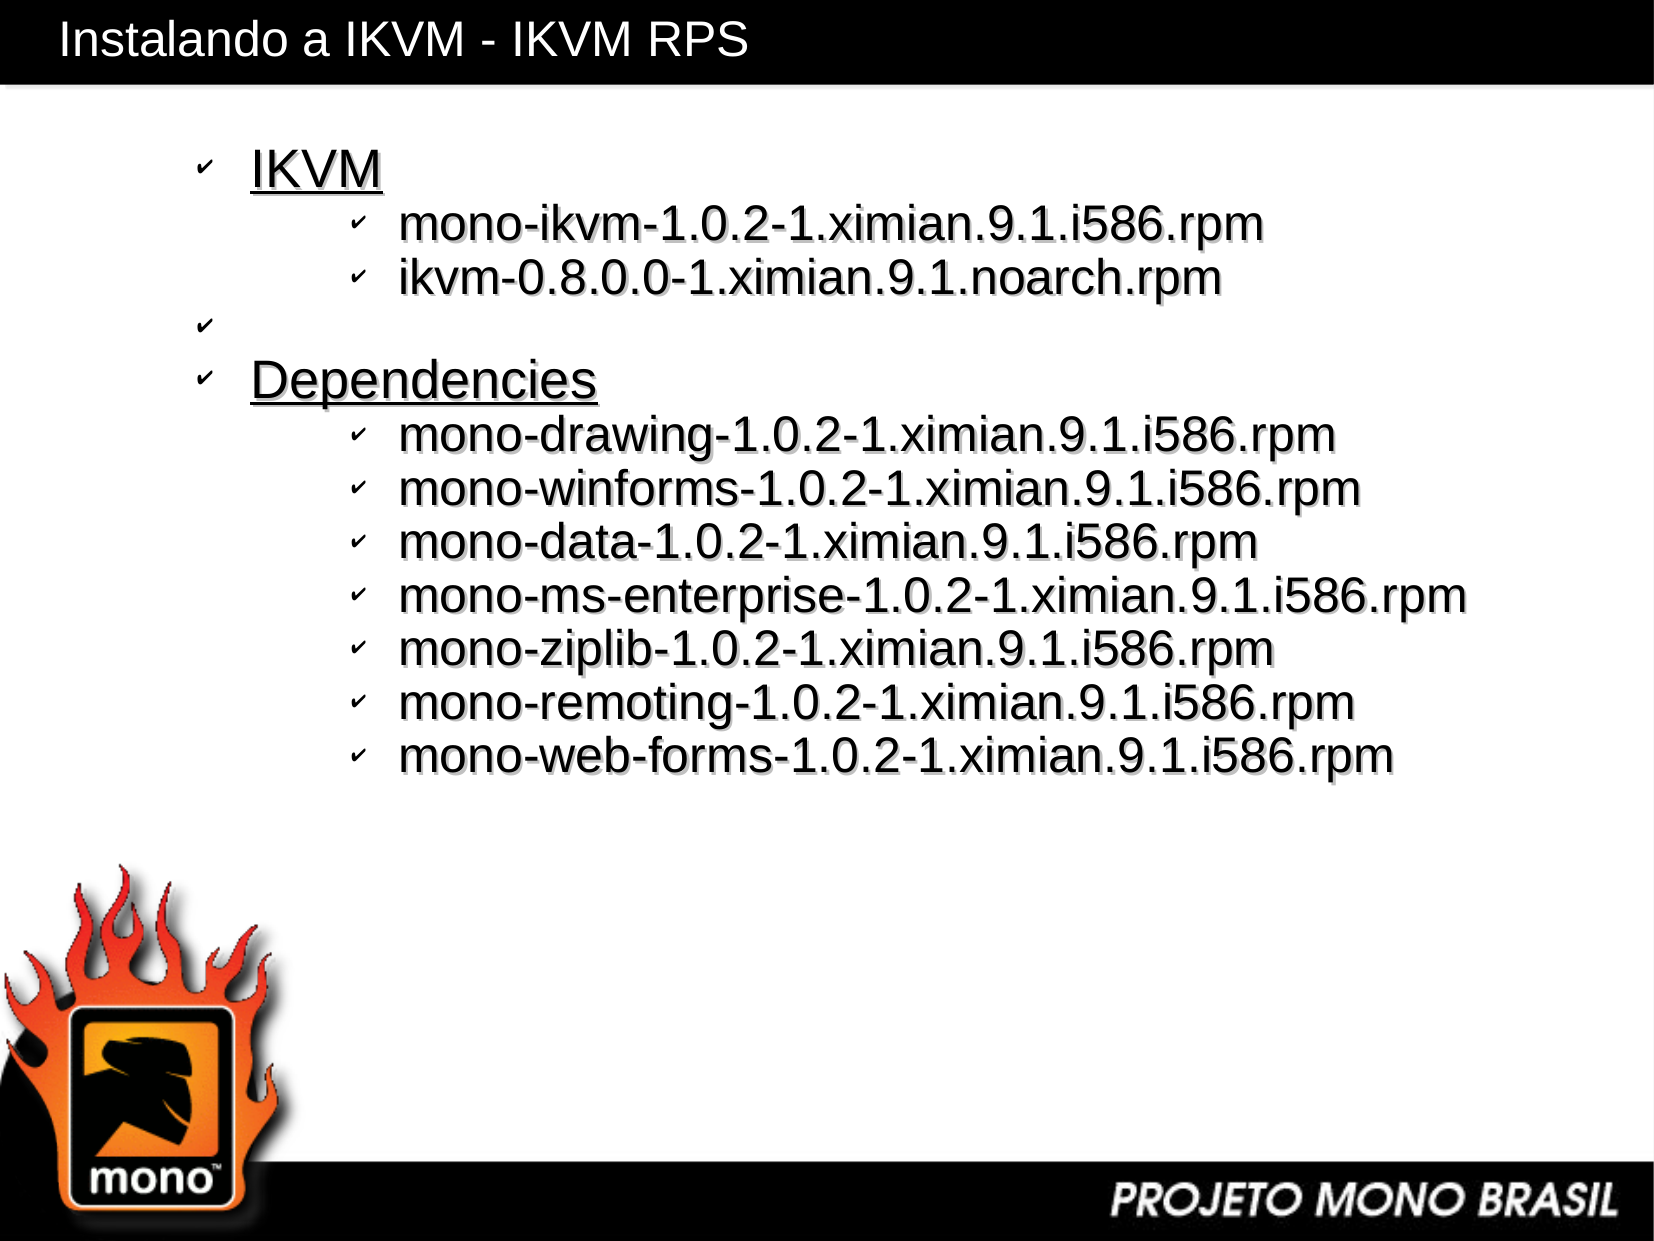

Instalando a IKVM - IKVM RPS
# IKVM
mono-ikvm-1.0.2-1.ximian.9.1.i586.rpm
ikvm-0.8.0.0-1.ximian.9.1.noarch.rpm
Dependencies
mono-drawing-1.0.2-1.ximian.9.1.i586.rpm
mono-winforms-1.0.2-1.ximian.9.1.i586.rpm
mono-data-1.0.2-1.ximian.9.1.i586.rpm
mono-ms-enterprise-1.0.2-1.ximian.9.1.i586.rpm
mono-ziplib-1.0.2-1.ximian.9.1.i586.rpm
mono-remoting-1.0.2-1.ximian.9.1.i586.rpm
mono-web-forms-1.0.2-1.ximian.9.1.i586.rpm